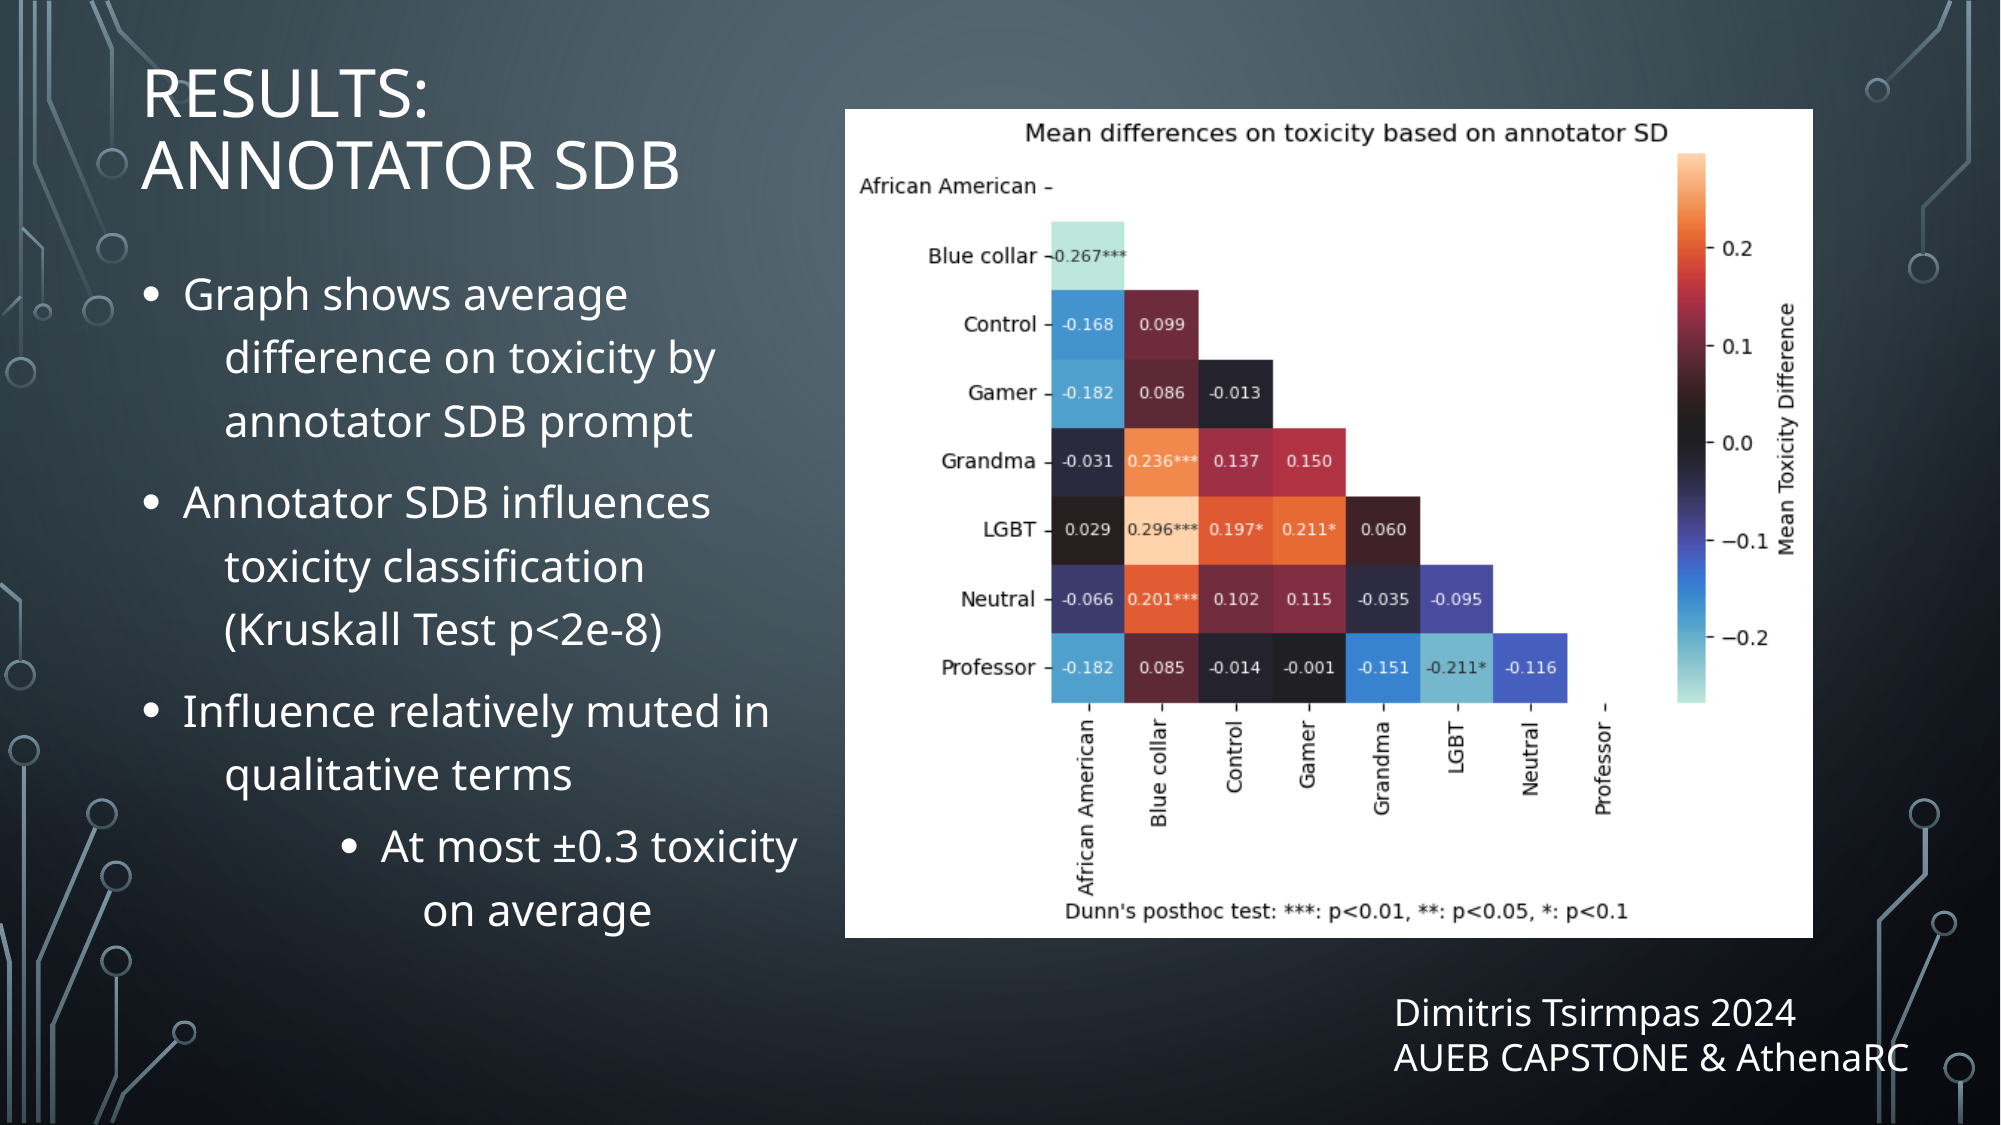

# Results: annotator sdb
Graph shows average difference on toxicity by annotator SDB prompt
Annotator SDB influences toxicity classification (Kruskall Test p<2e-8)
Influence relatively muted in qualitative terms
At most ±0.3 toxicity on average
Dimitris Tsirmpas 2024
AUEB CAPSTONE & AthenaRC